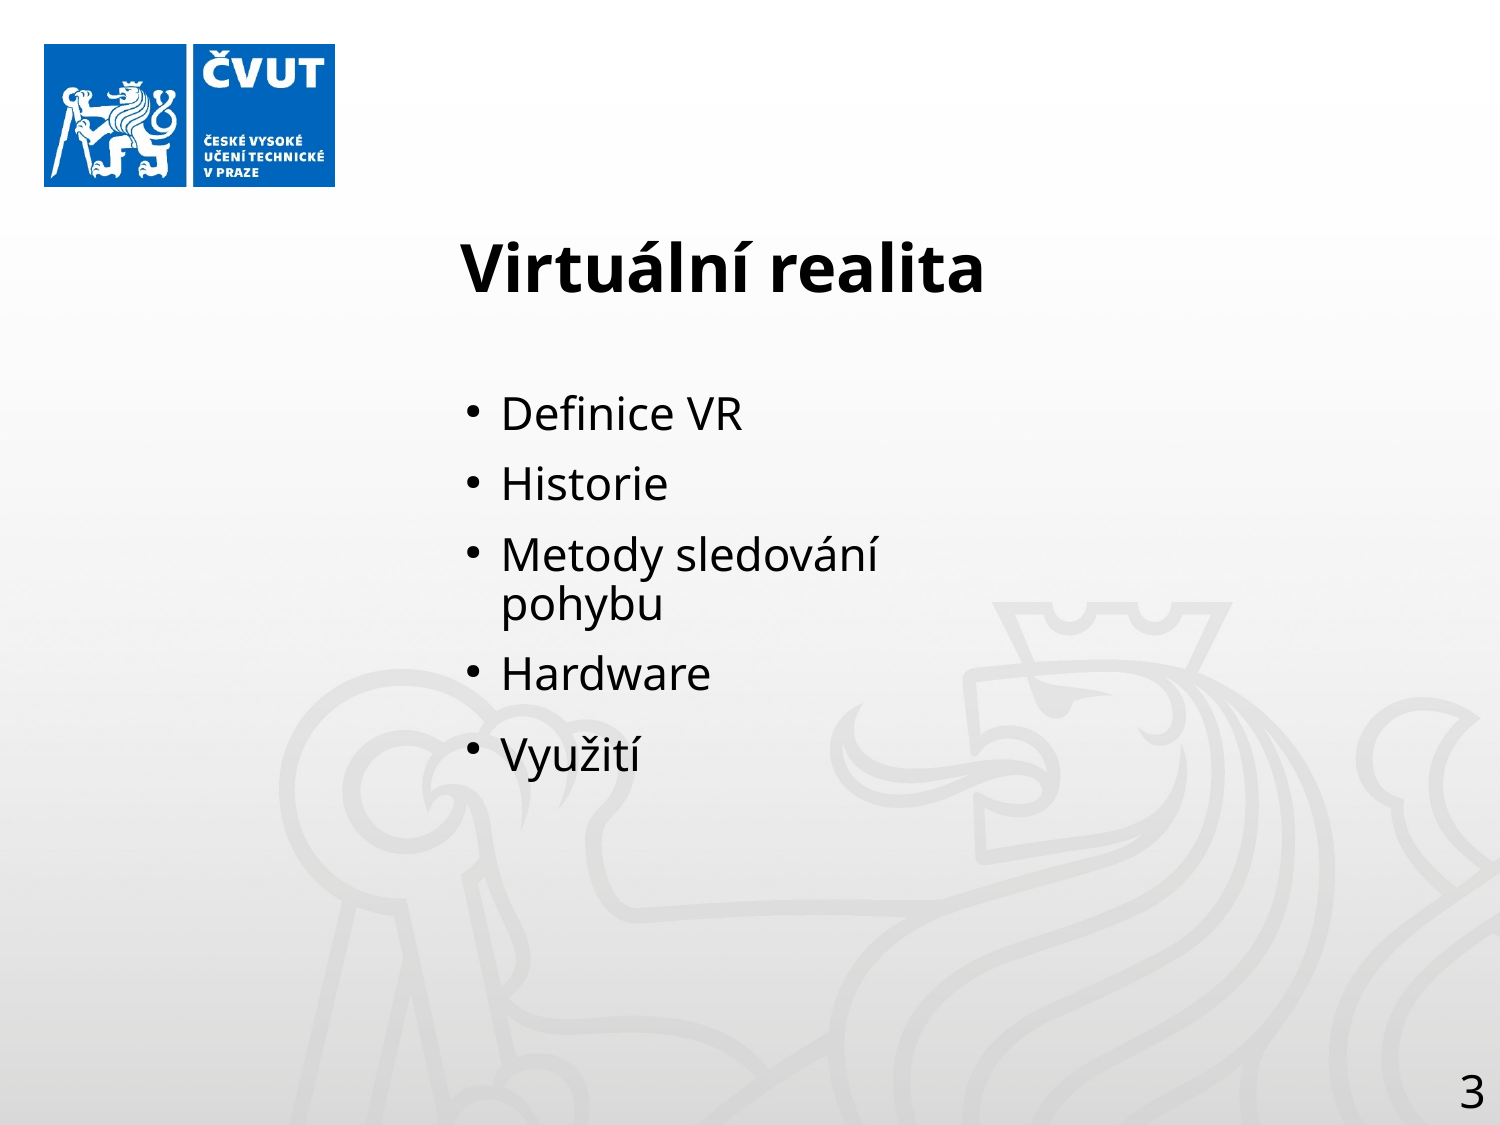

# Virtuální realita
Definice VR
Historie
Metody sledování pohybu
Hardware
Využití
3